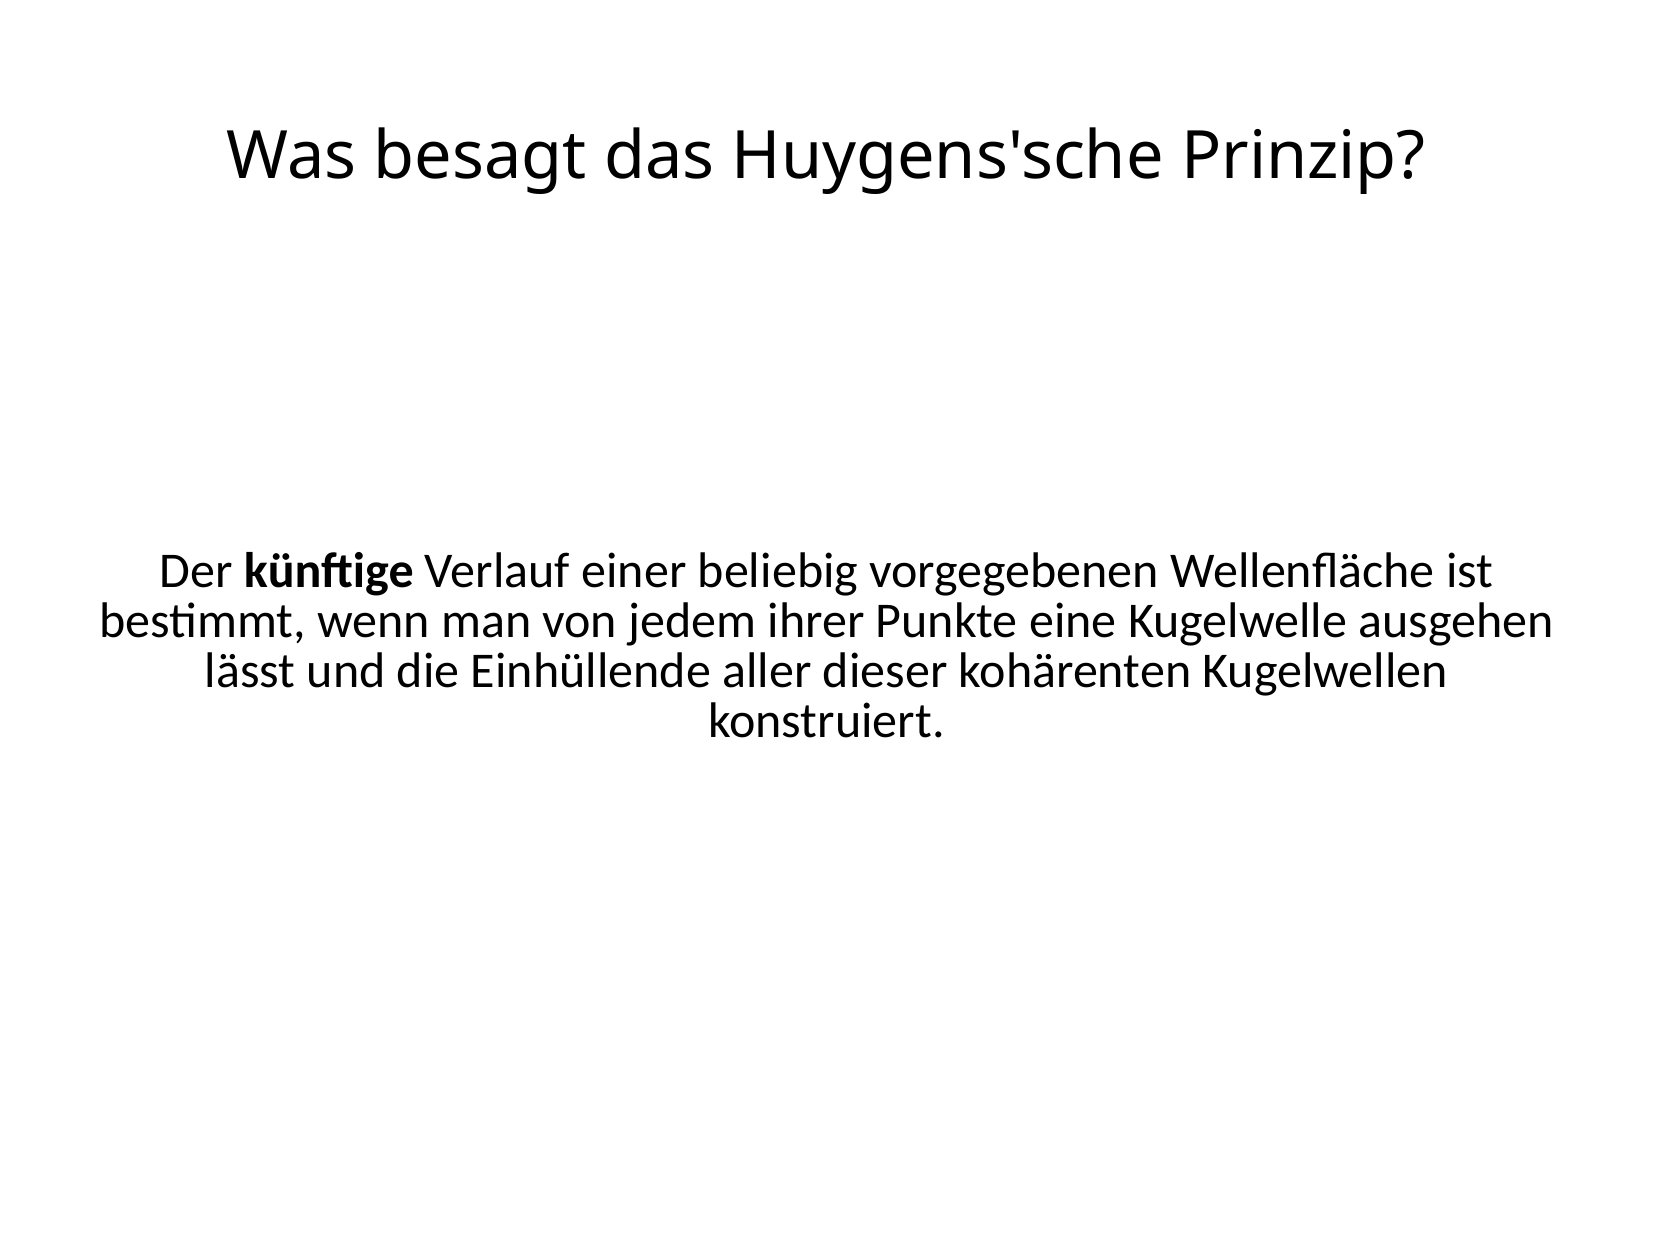

# Was besagt das Huygens'sche Prinzip?
Der künftige Verlauf einer beliebig vorgegebenen Wellenfläche ist bestimmt, wenn man von jedem ihrer Punkte eine Kugelwelle ausgehen lässt und die Einhüllende aller dieser kohärenten Kugelwellen konstruiert.